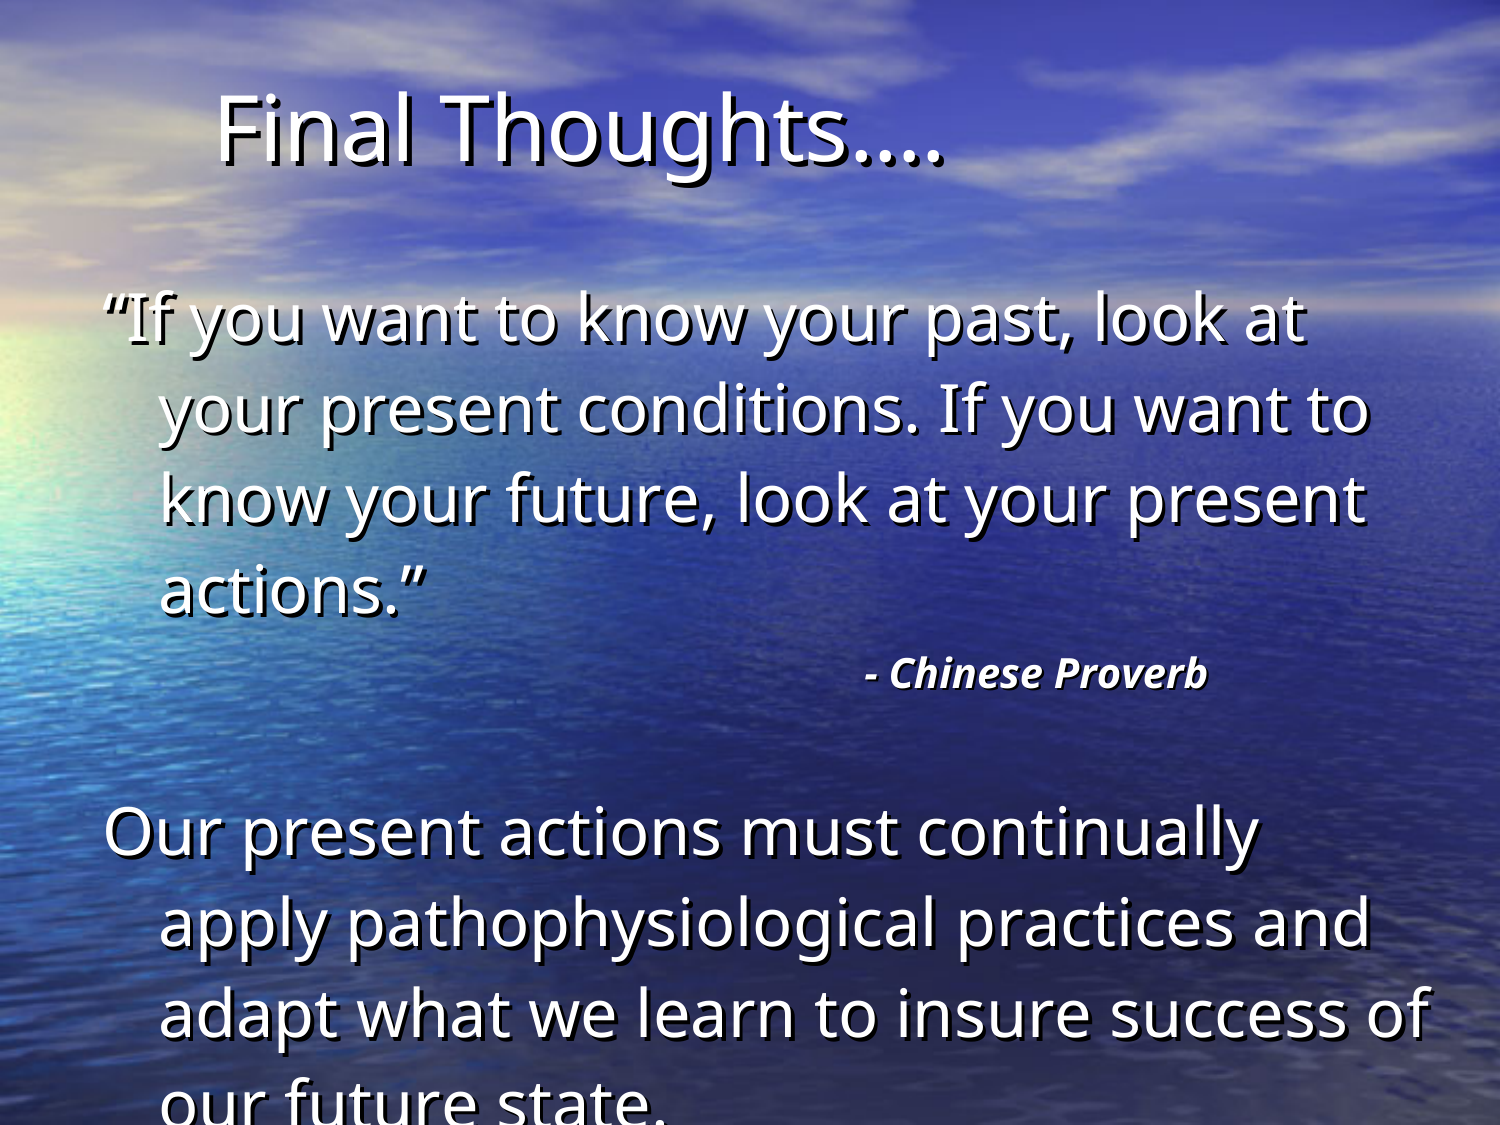

# Final Thoughts….
“If you want to know your past, look at your present conditions. If you want to know your future, look at your present actions.”
 - Chinese Proverb
Our present actions must continually apply pathophysiological practices and adapt what we learn to insure success of our future state.